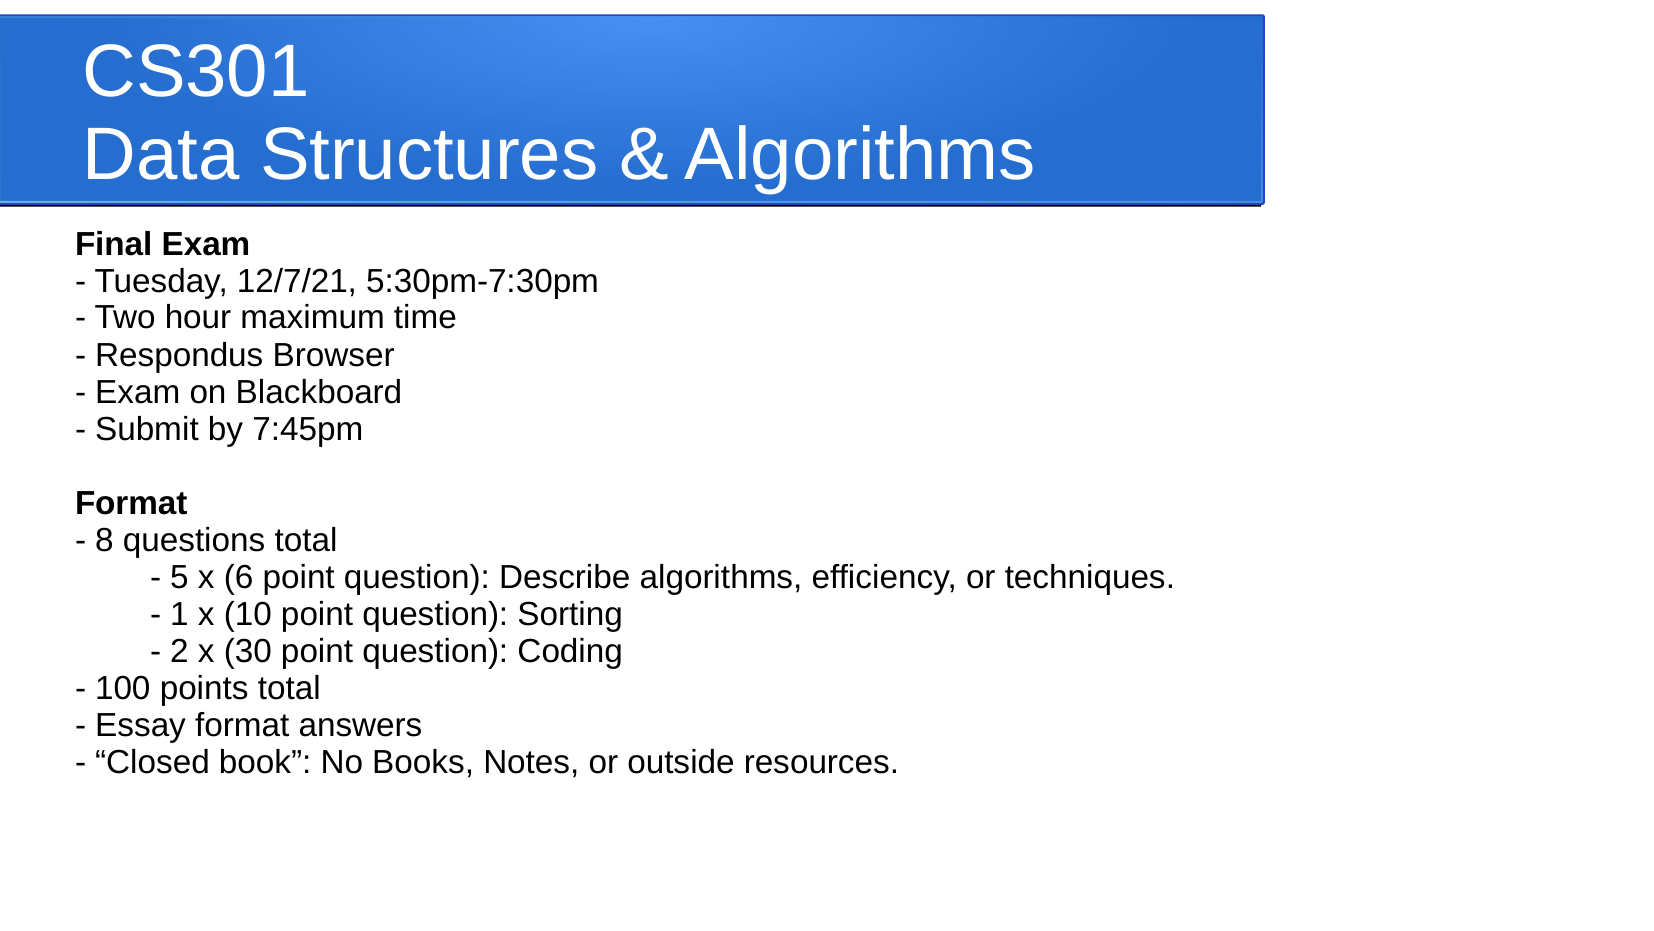

# CS301 Data Structures & Algorithms
Final Exam
- Tuesday, 12/7/21, 5:30pm-7:30pm
- Two hour maximum time
- Respondus Browser
- Exam on Blackboard
- Submit by 7:45pm
Format
- 8 questions total
	- 5 x (6 point question): Describe algorithms, efficiency, or techniques.
	- 1 x (10 point question): Sorting
	- 2 x (30 point question): Coding
- 100 points total
- Essay format answers
- “Closed book”: No Books, Notes, or outside resources.